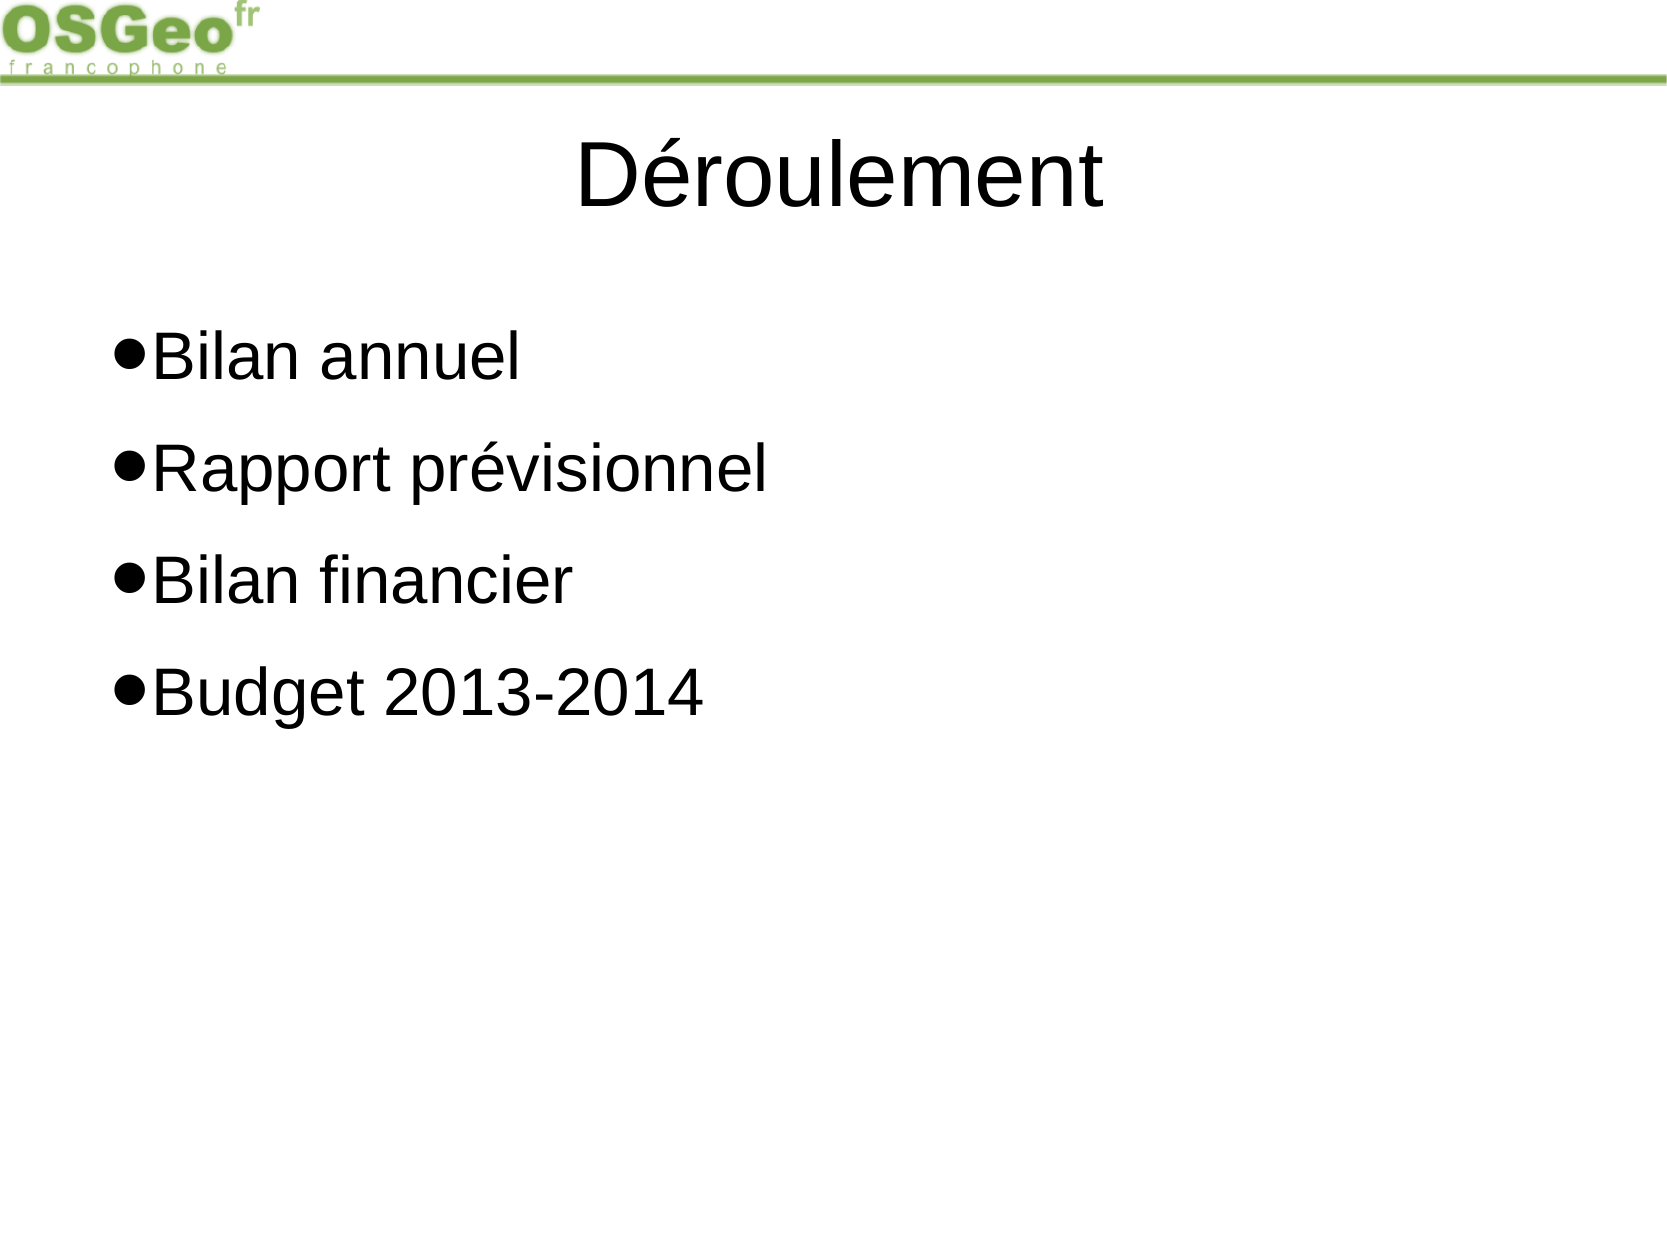

# Déroulement
Bilan annuel
Rapport prévisionnel
Bilan financier
Budget 2013-2014